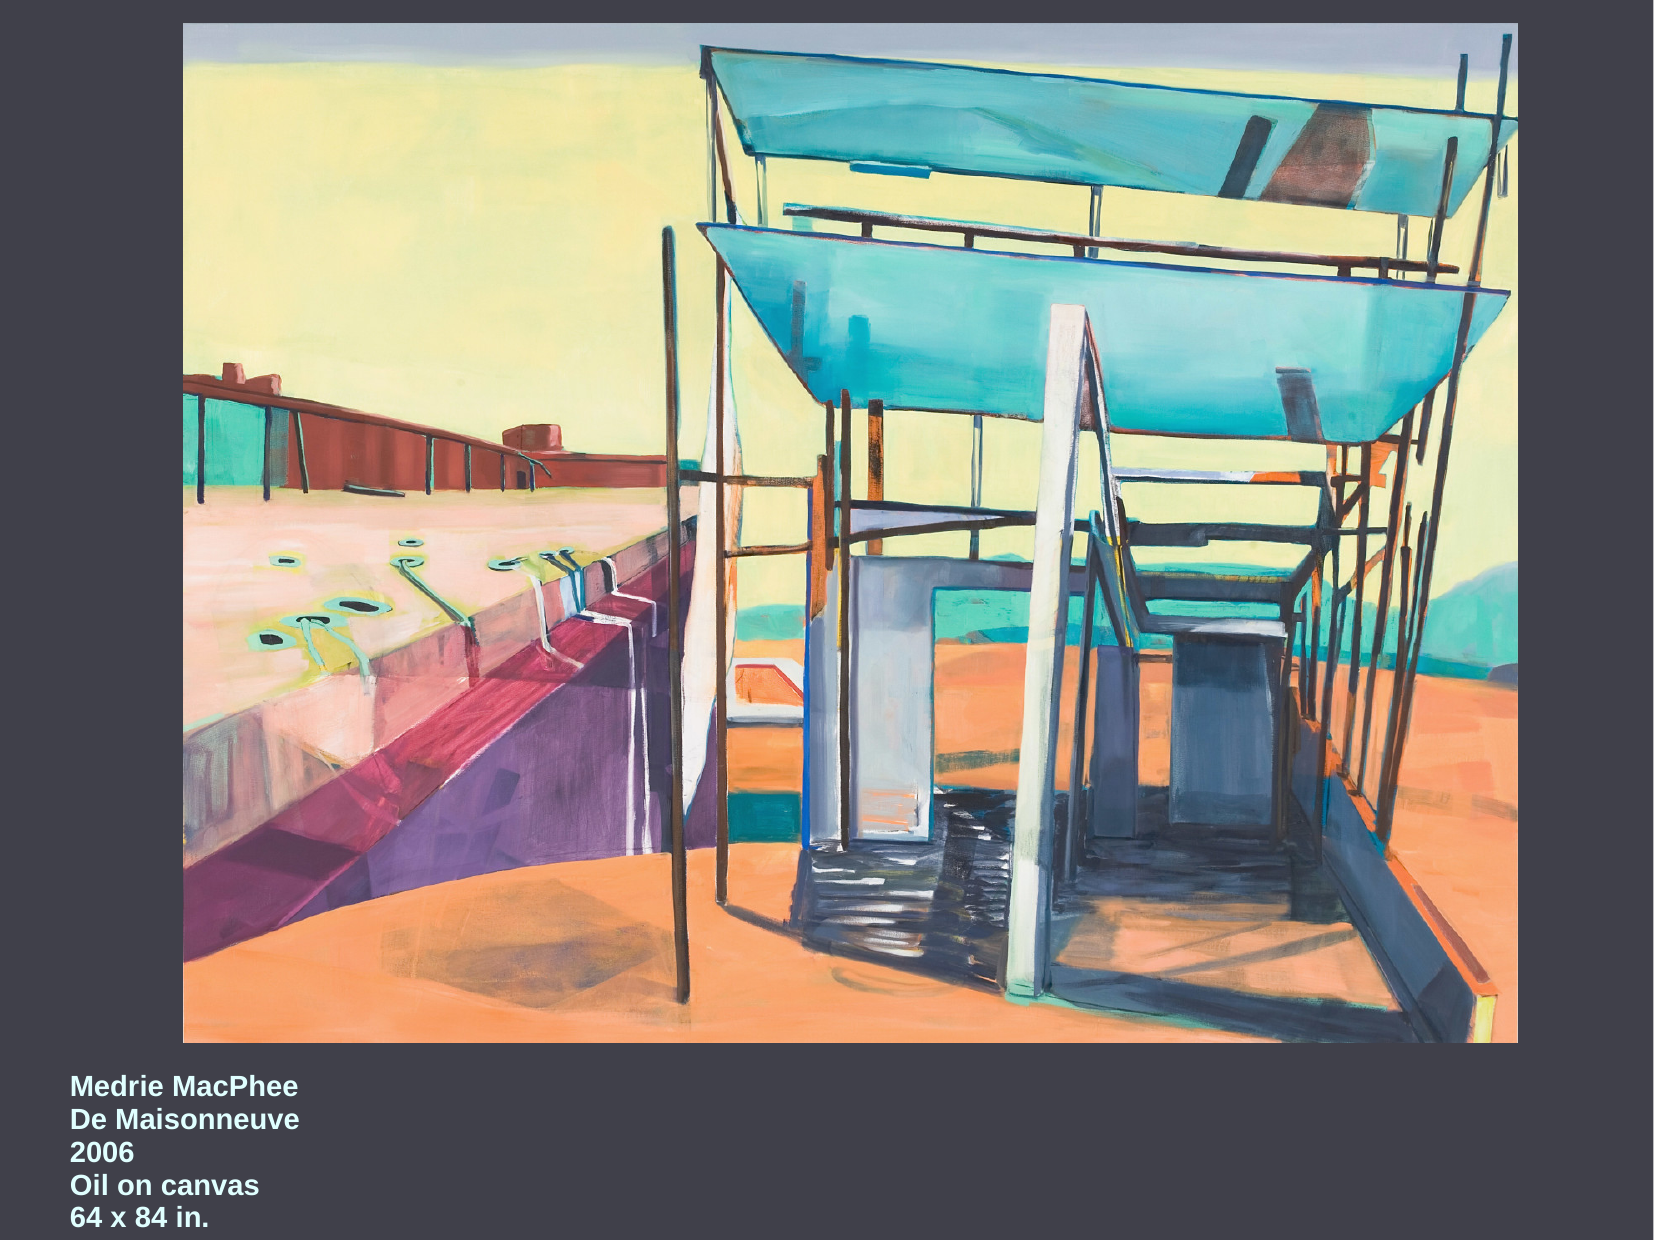

#
Medrie MacPhee
De Maisonneuve
2006
Oil on canvas
64 x 84 in.